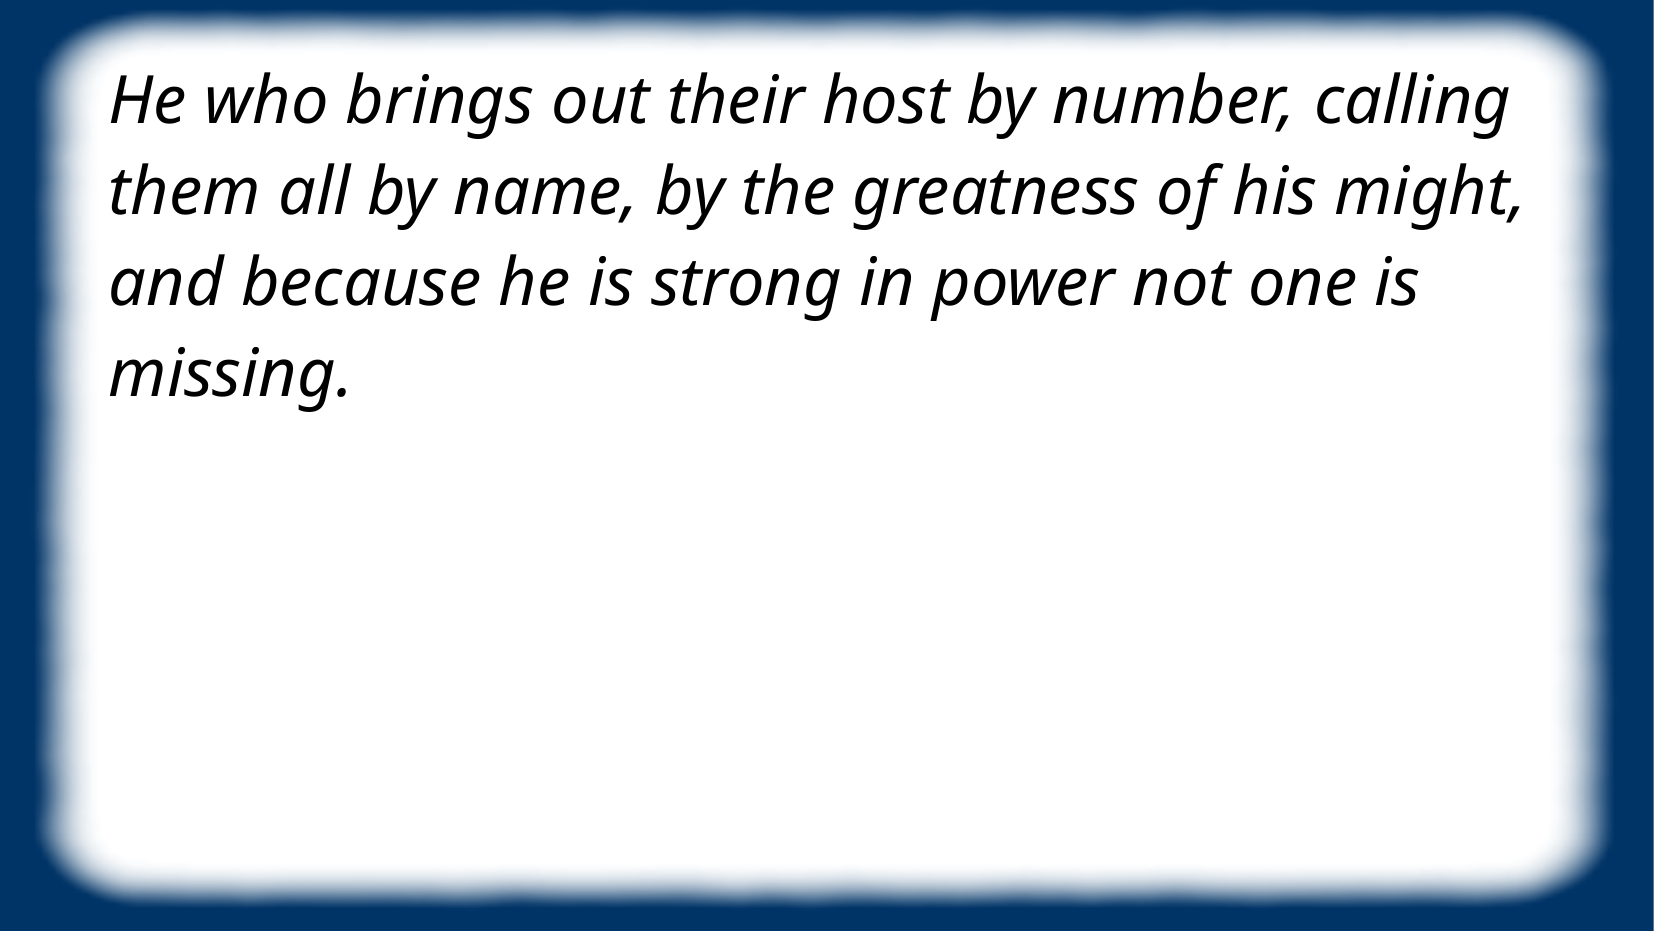

He who brings out their host by number, calling them all by name, by the greatness of his might, and because he is strong in power not one is missing.